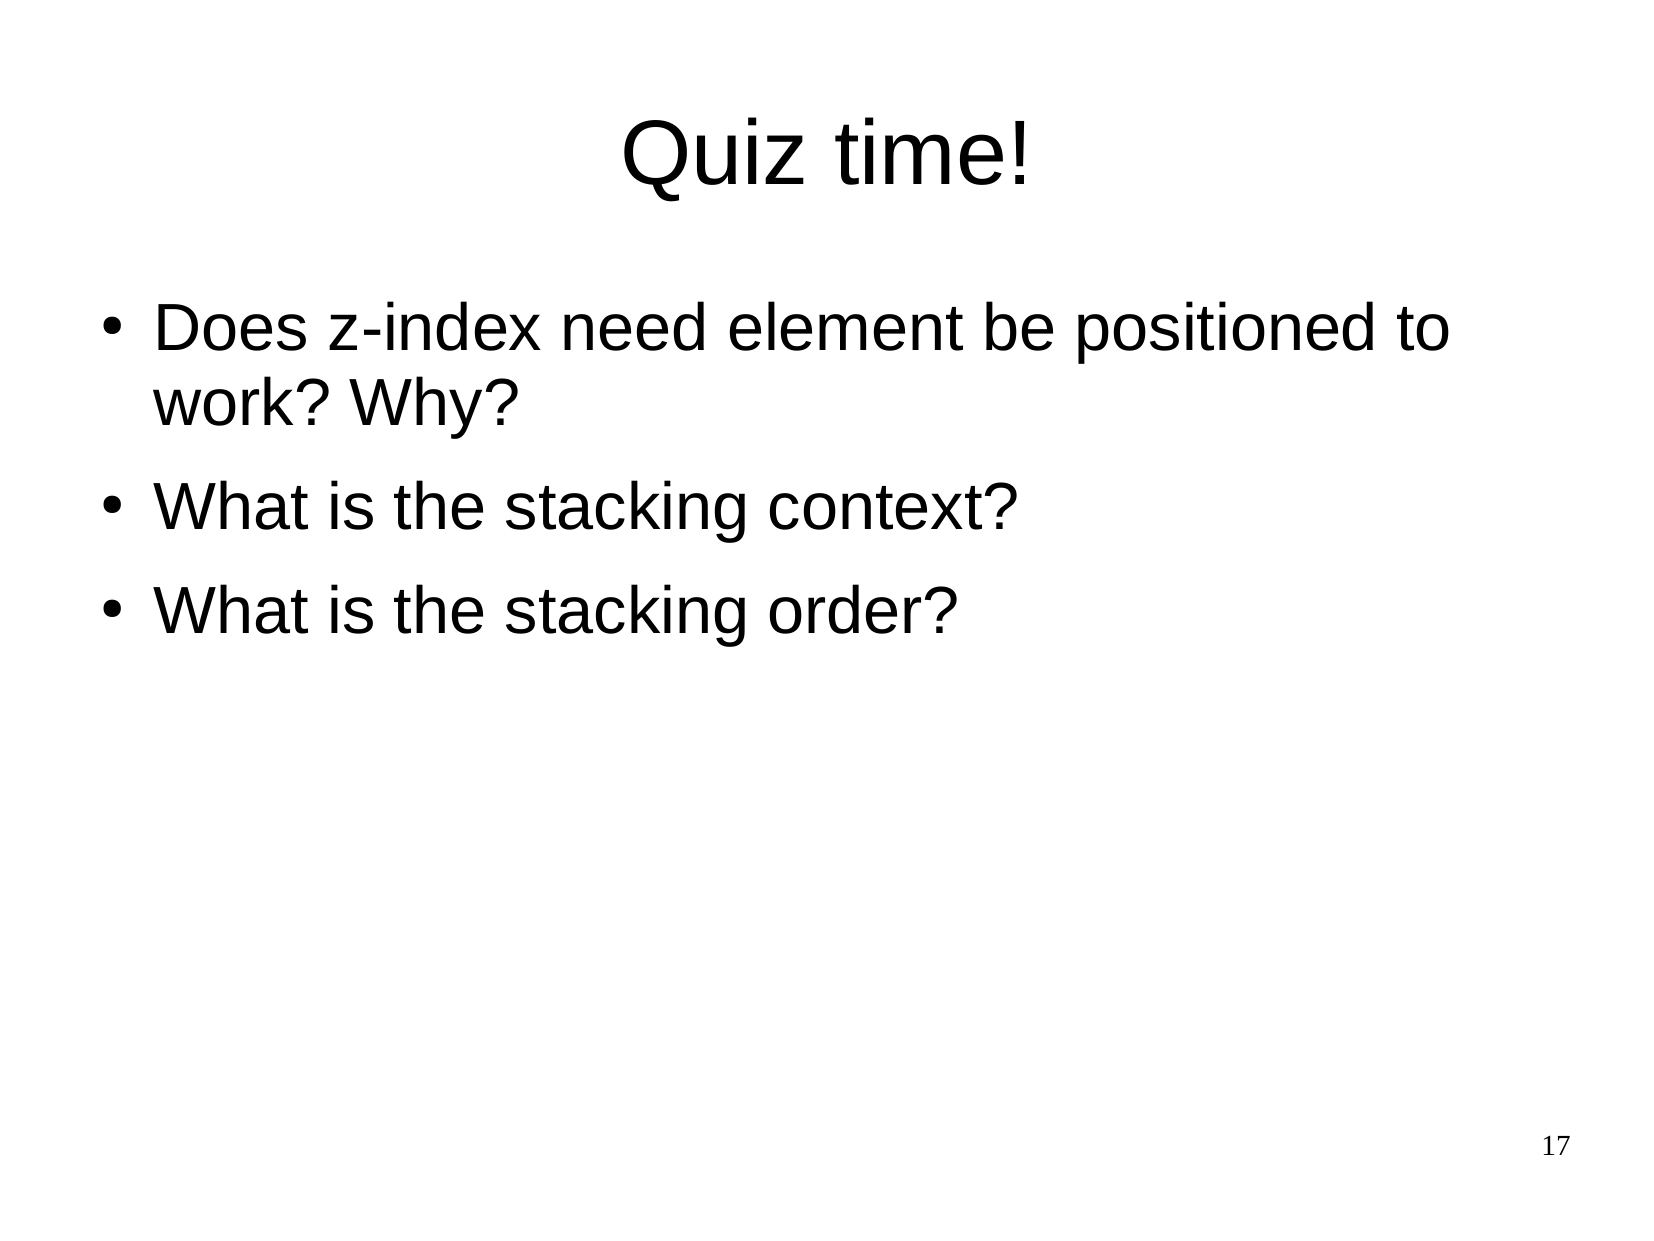

# Quiz time!
Does z-index need element be positioned to work? Why?
What is the stacking context?
What is the stacking order?
17